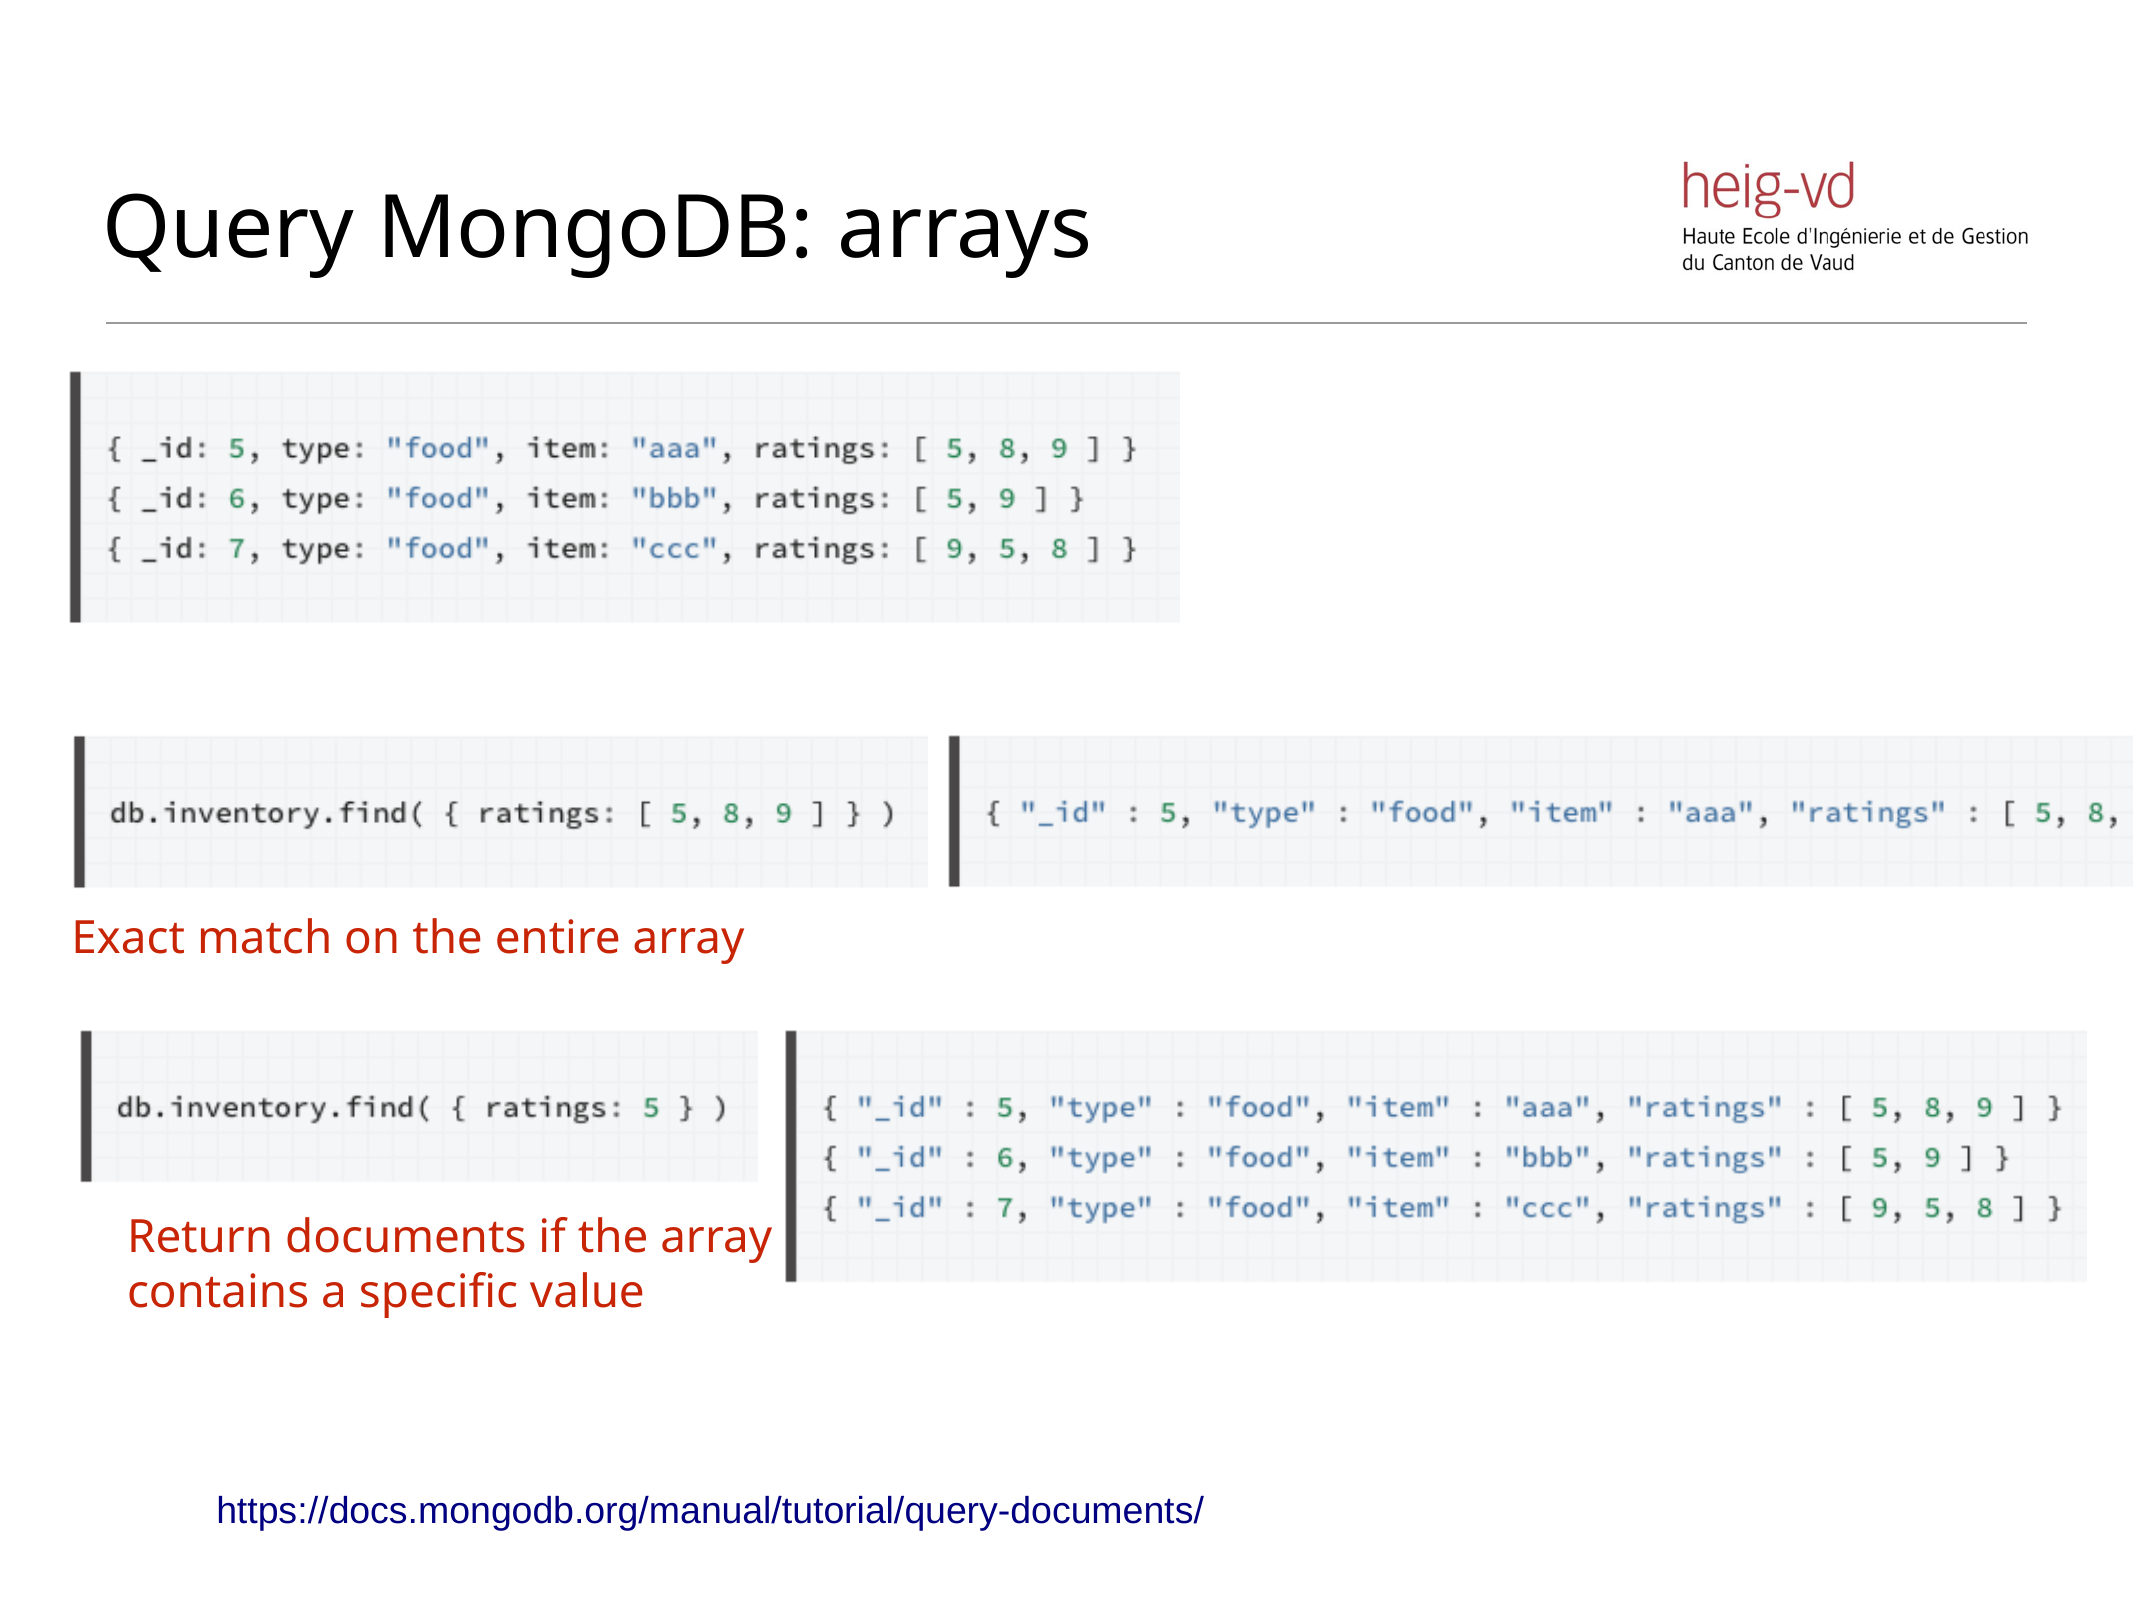

# Query MongoDB: arrays
Exact match on the entire array
Return documents if the array contains a specific value
https://docs.mongodb.org/manual/tutorial/query-documents/